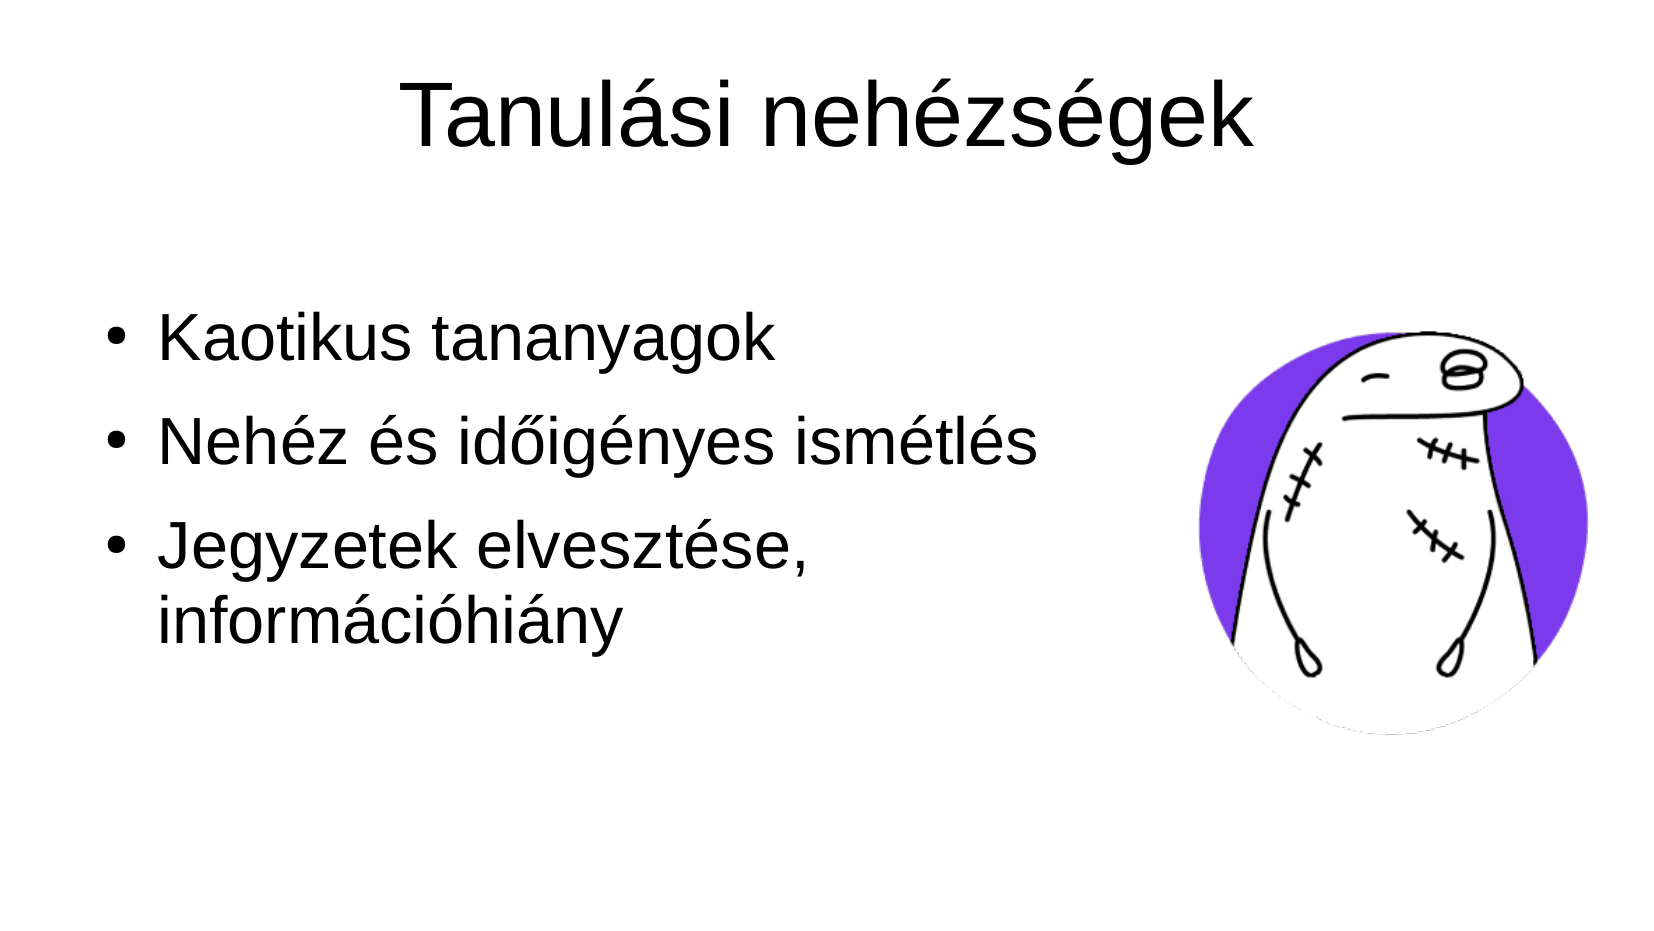

# Tanulási nehézségek
Kaotikus tananyagok
Nehéz és időigényes ismétlés
Jegyzetek elvesztése, információhiány